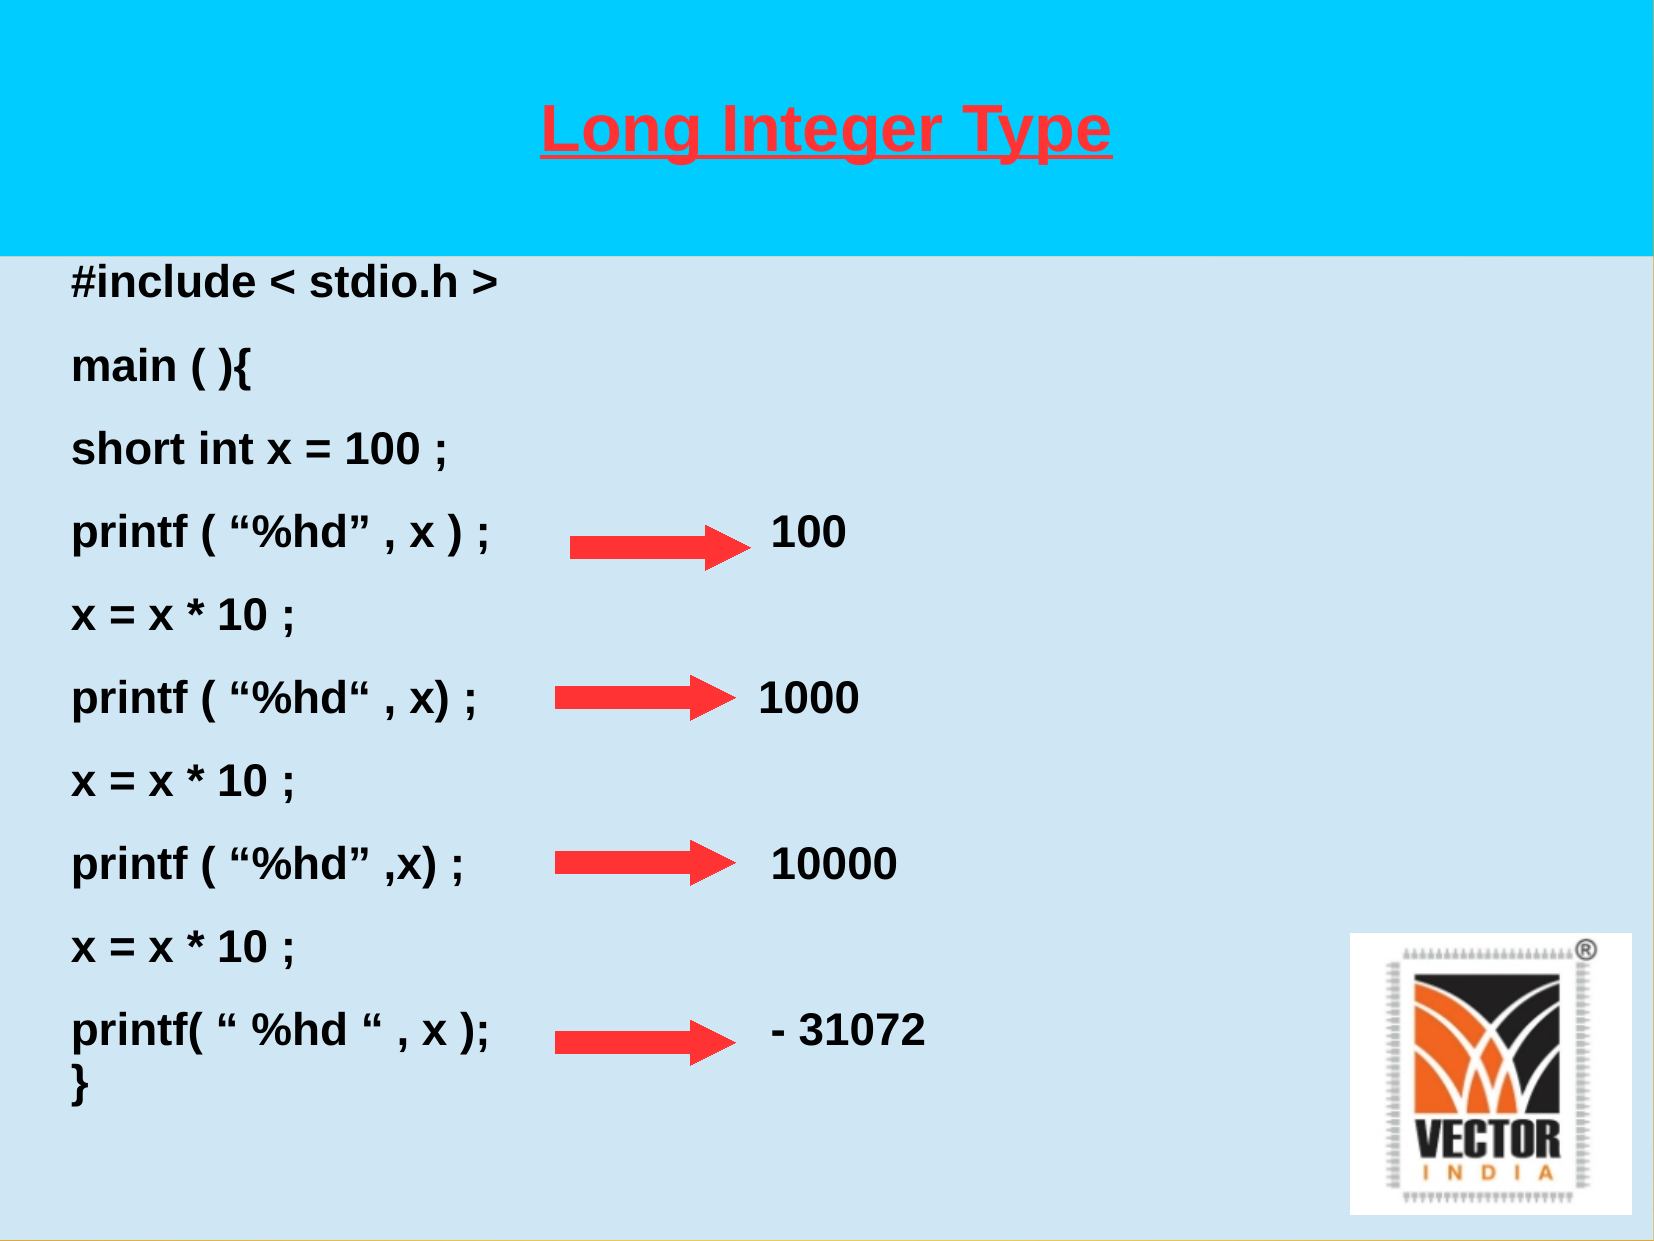

# Long Integer Type
#include < stdio.h >
main ( ){
short int x = 100 ;
printf ( “%hd” , x ) ; 100
x = x * 10 ;
printf ( “%hd“ , x) ; 1000
x = x * 10 ;
printf ( “%hd” ,x) ; 10000
x = x * 10 ;
printf( “ %hd “ , x ); - 31072
}